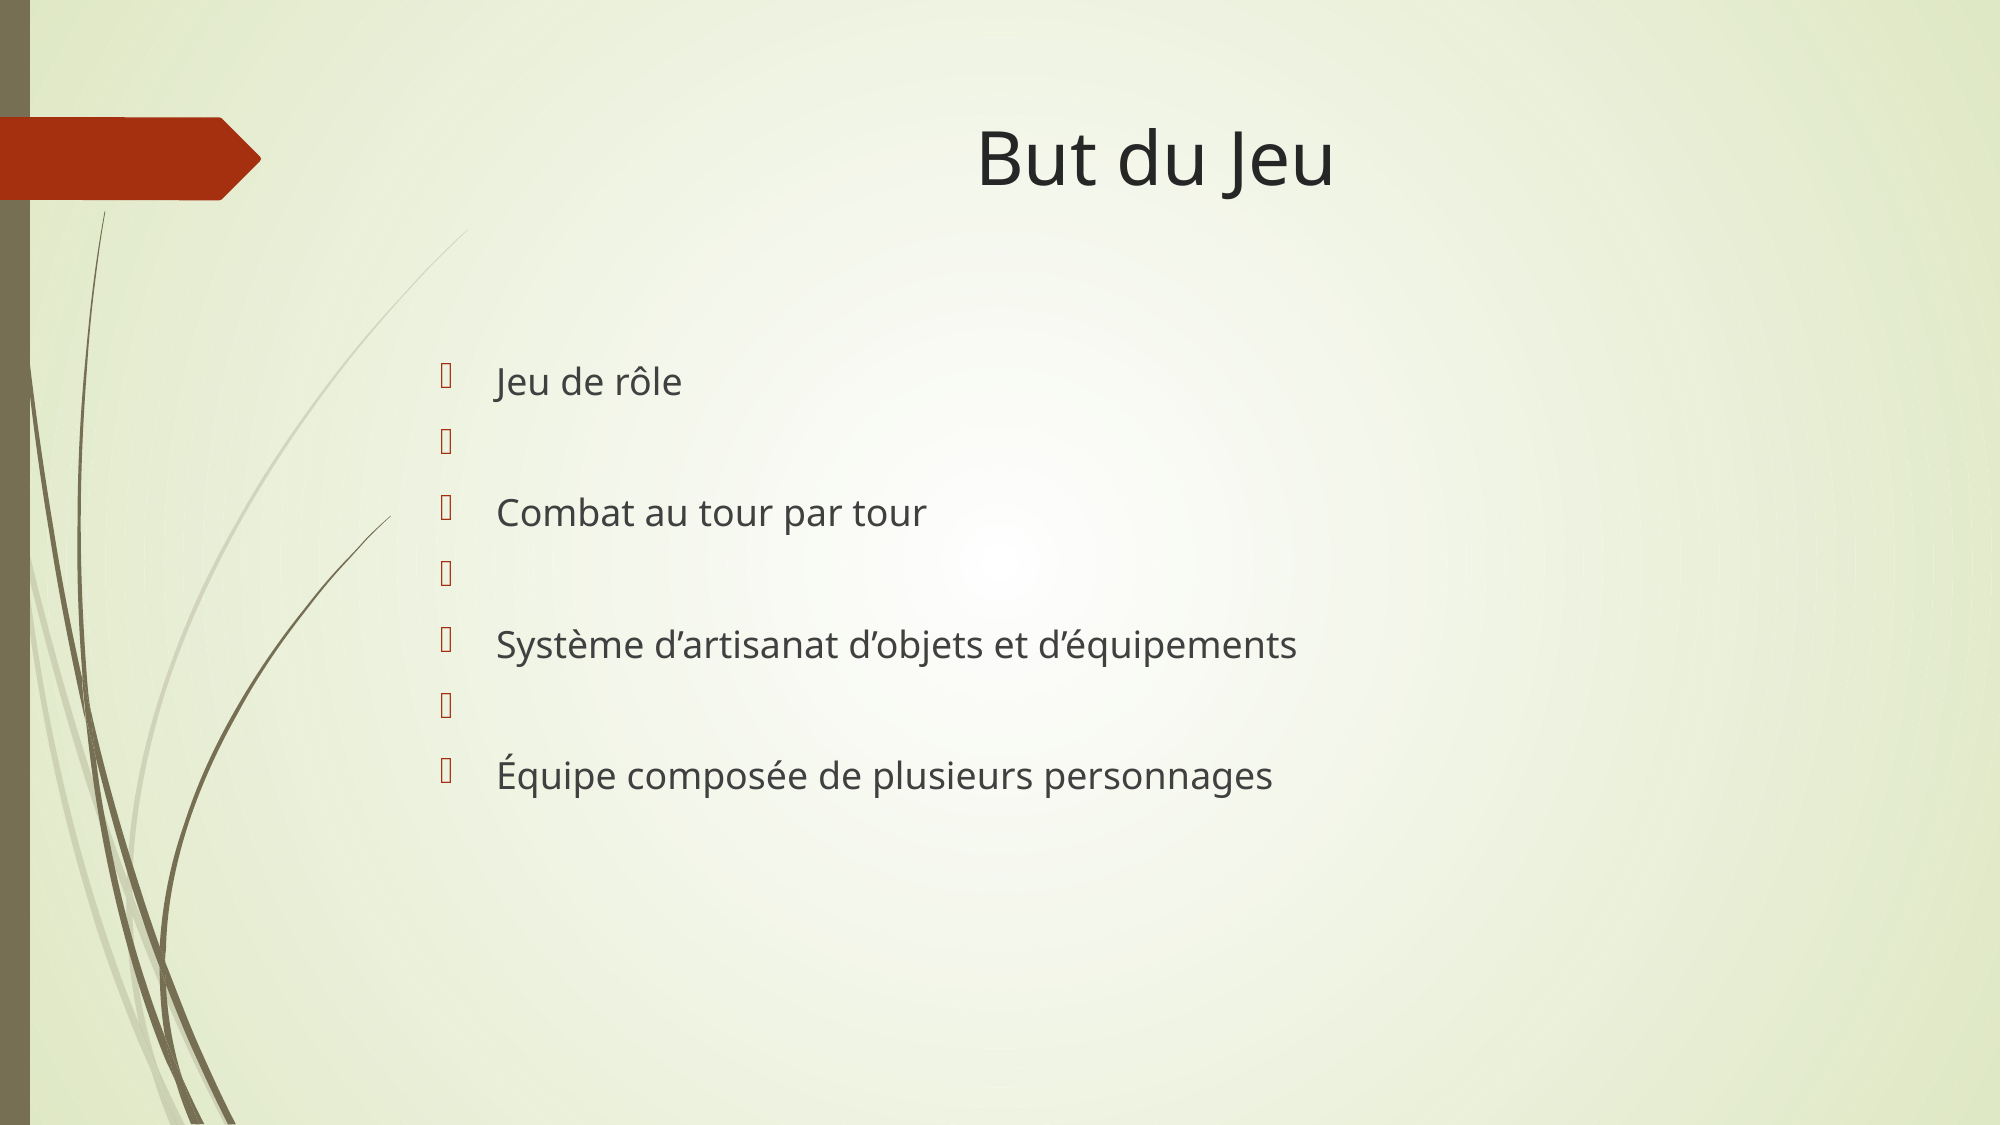

# But du Jeu
Jeu de rôle
Combat au tour par tour
Système d’artisanat d’objets et d’équipements
Équipe composée de plusieurs personnages